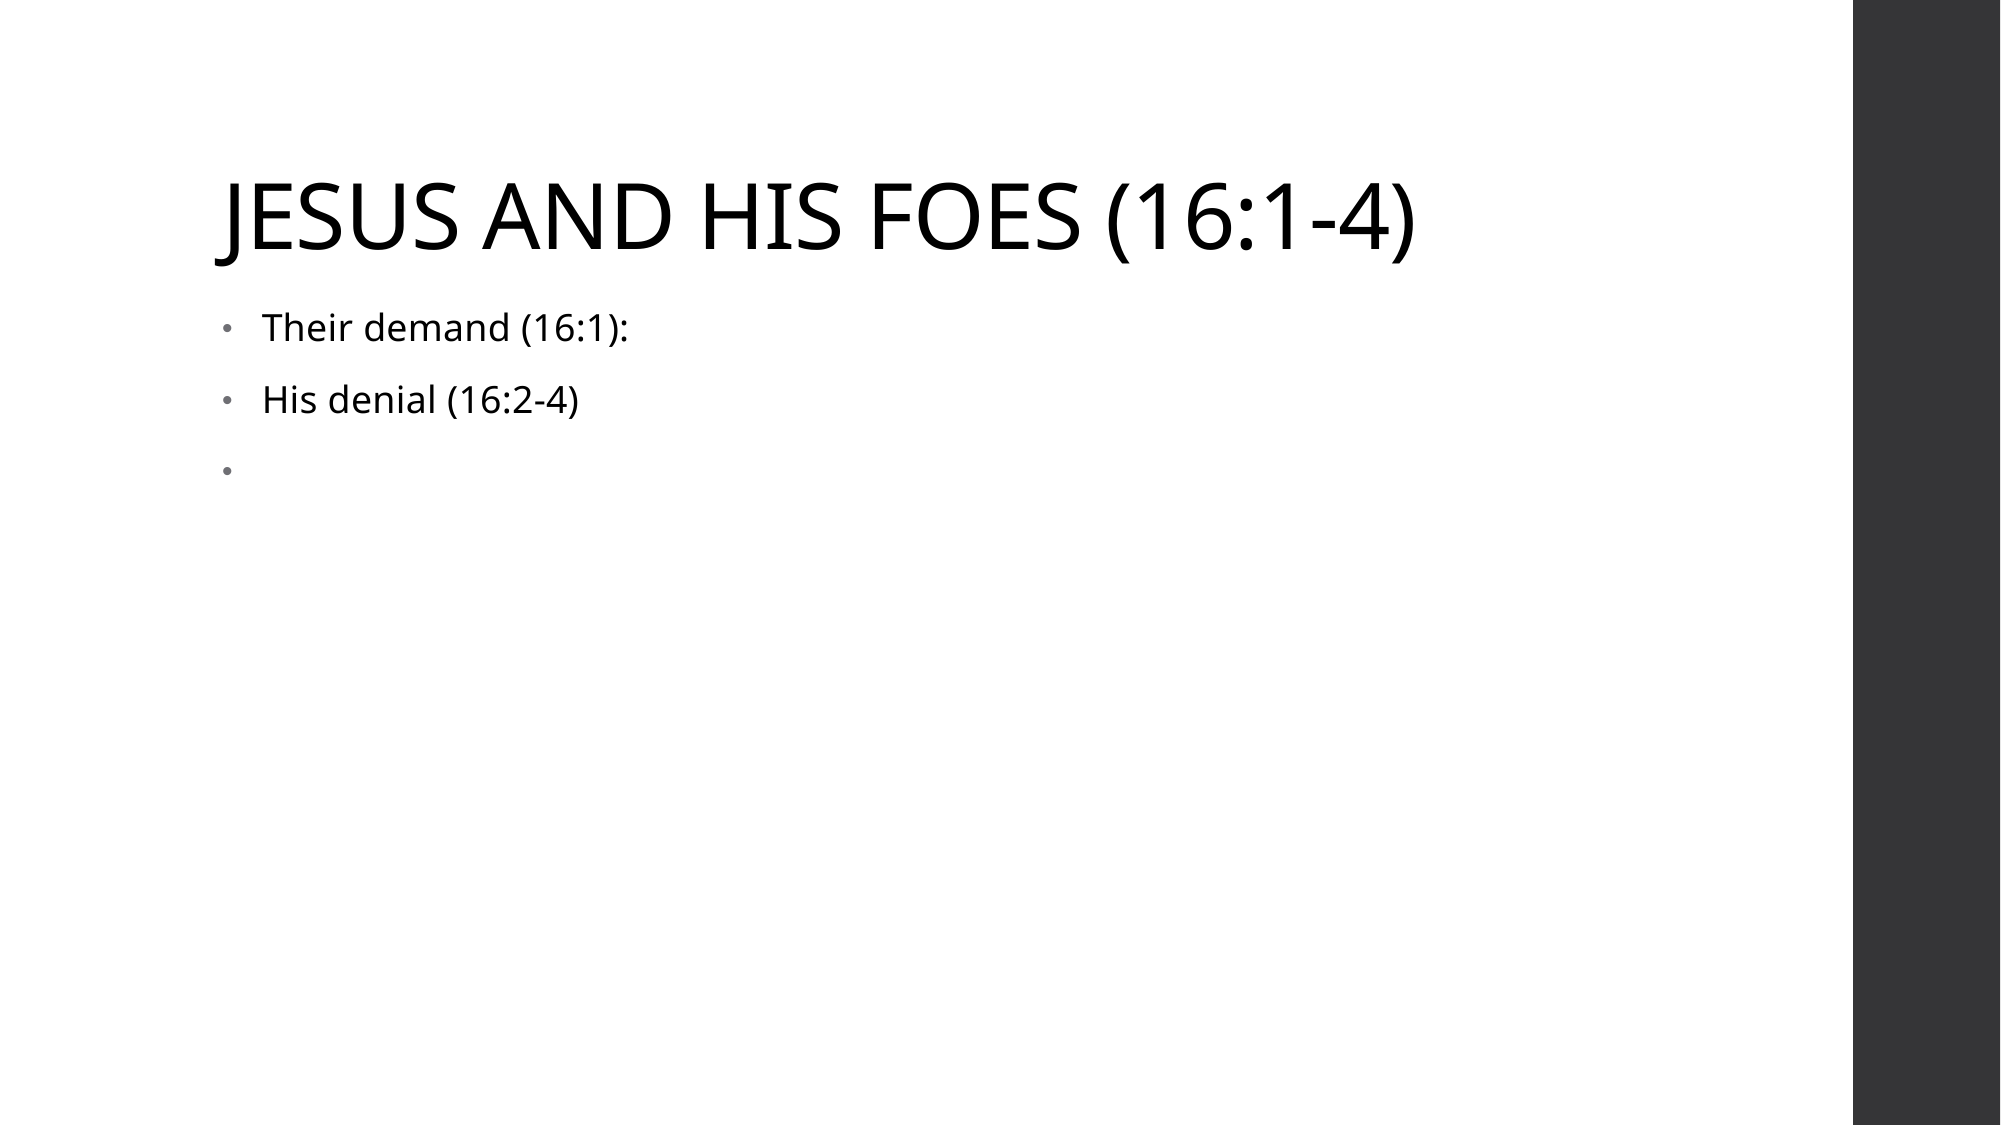

# JESUS AND HIS FOES (16:1-4)
 Their demand (16:1):
 His denial (16:2-4)